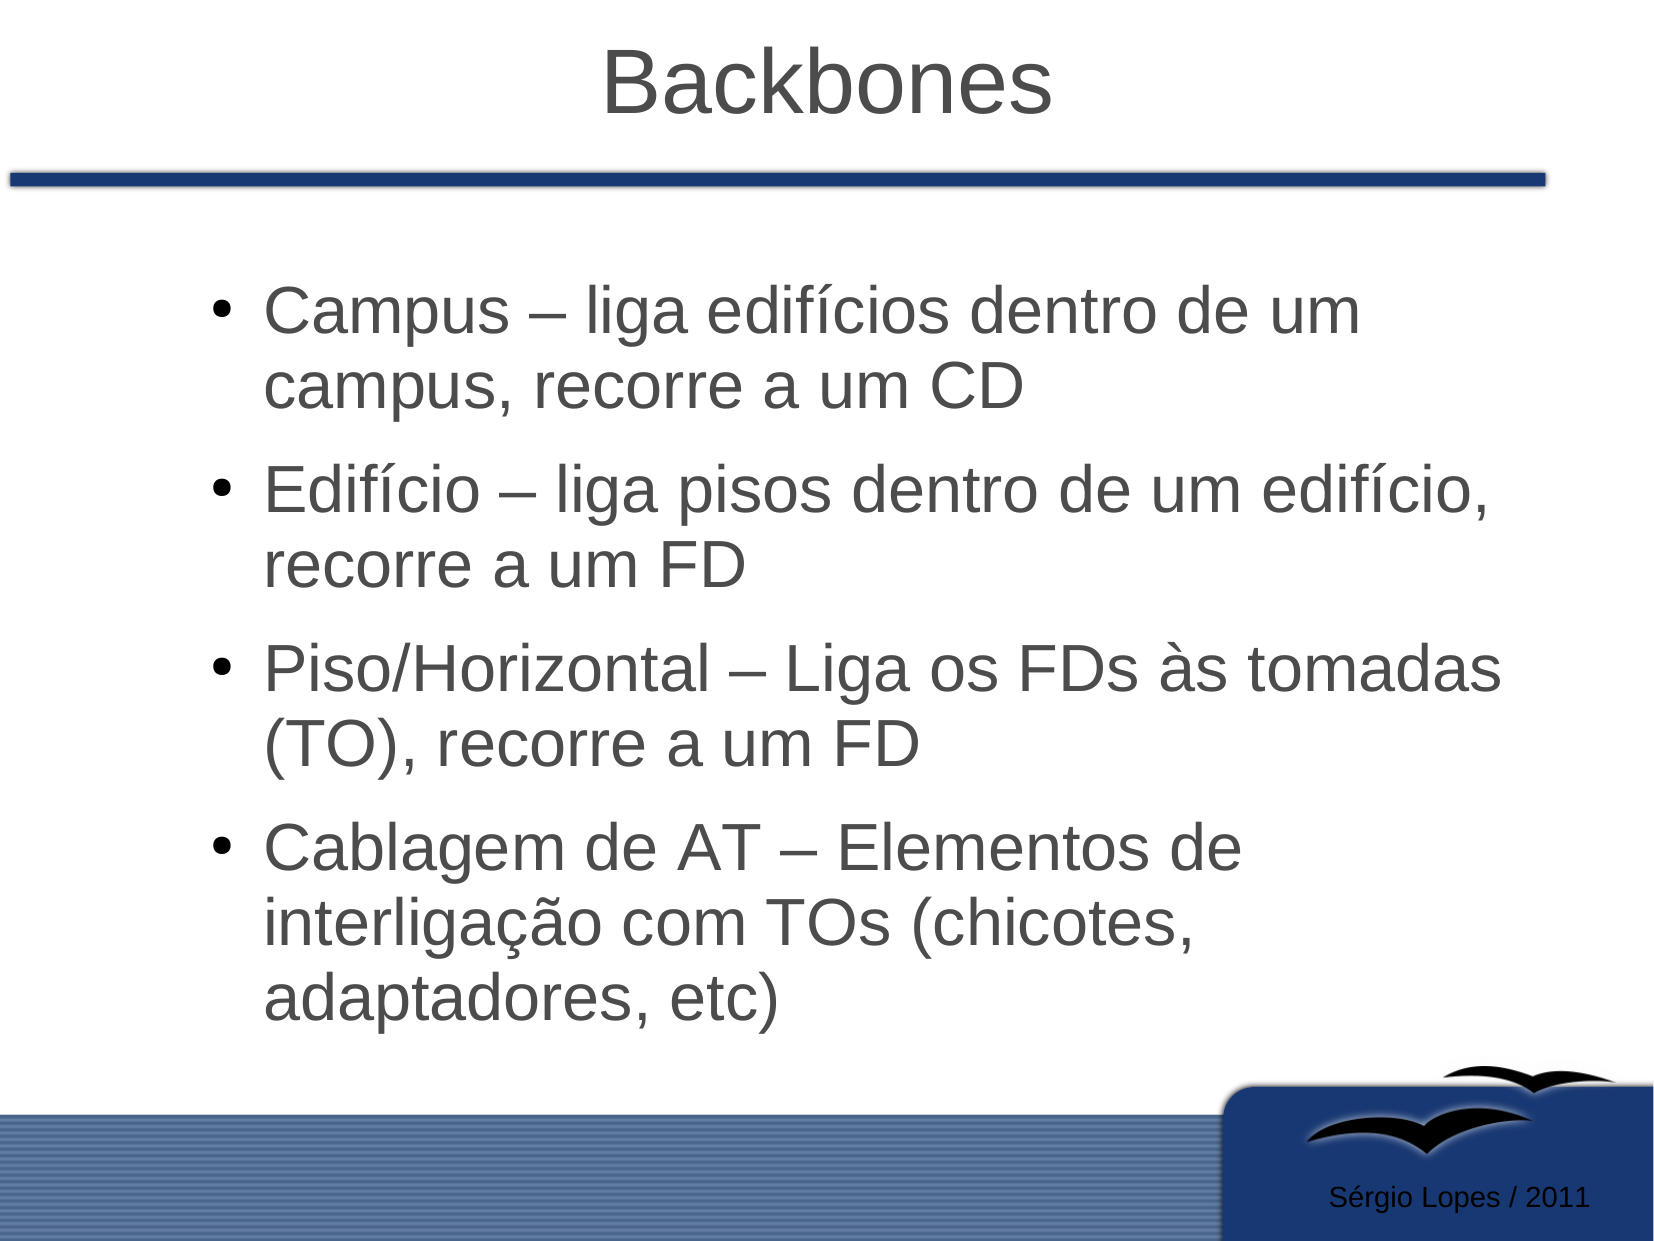

# Backbones
Campus – liga edifícios dentro de um campus, recorre a um CD
Edifício – liga pisos dentro de um edifício, recorre a um FD
Piso/Horizontal – Liga os FDs às tomadas (TO), recorre a um FD
Cablagem de AT – Elementos de interligação com TOs (chicotes, adaptadores, etc)
Sérgio Lopes / 2011